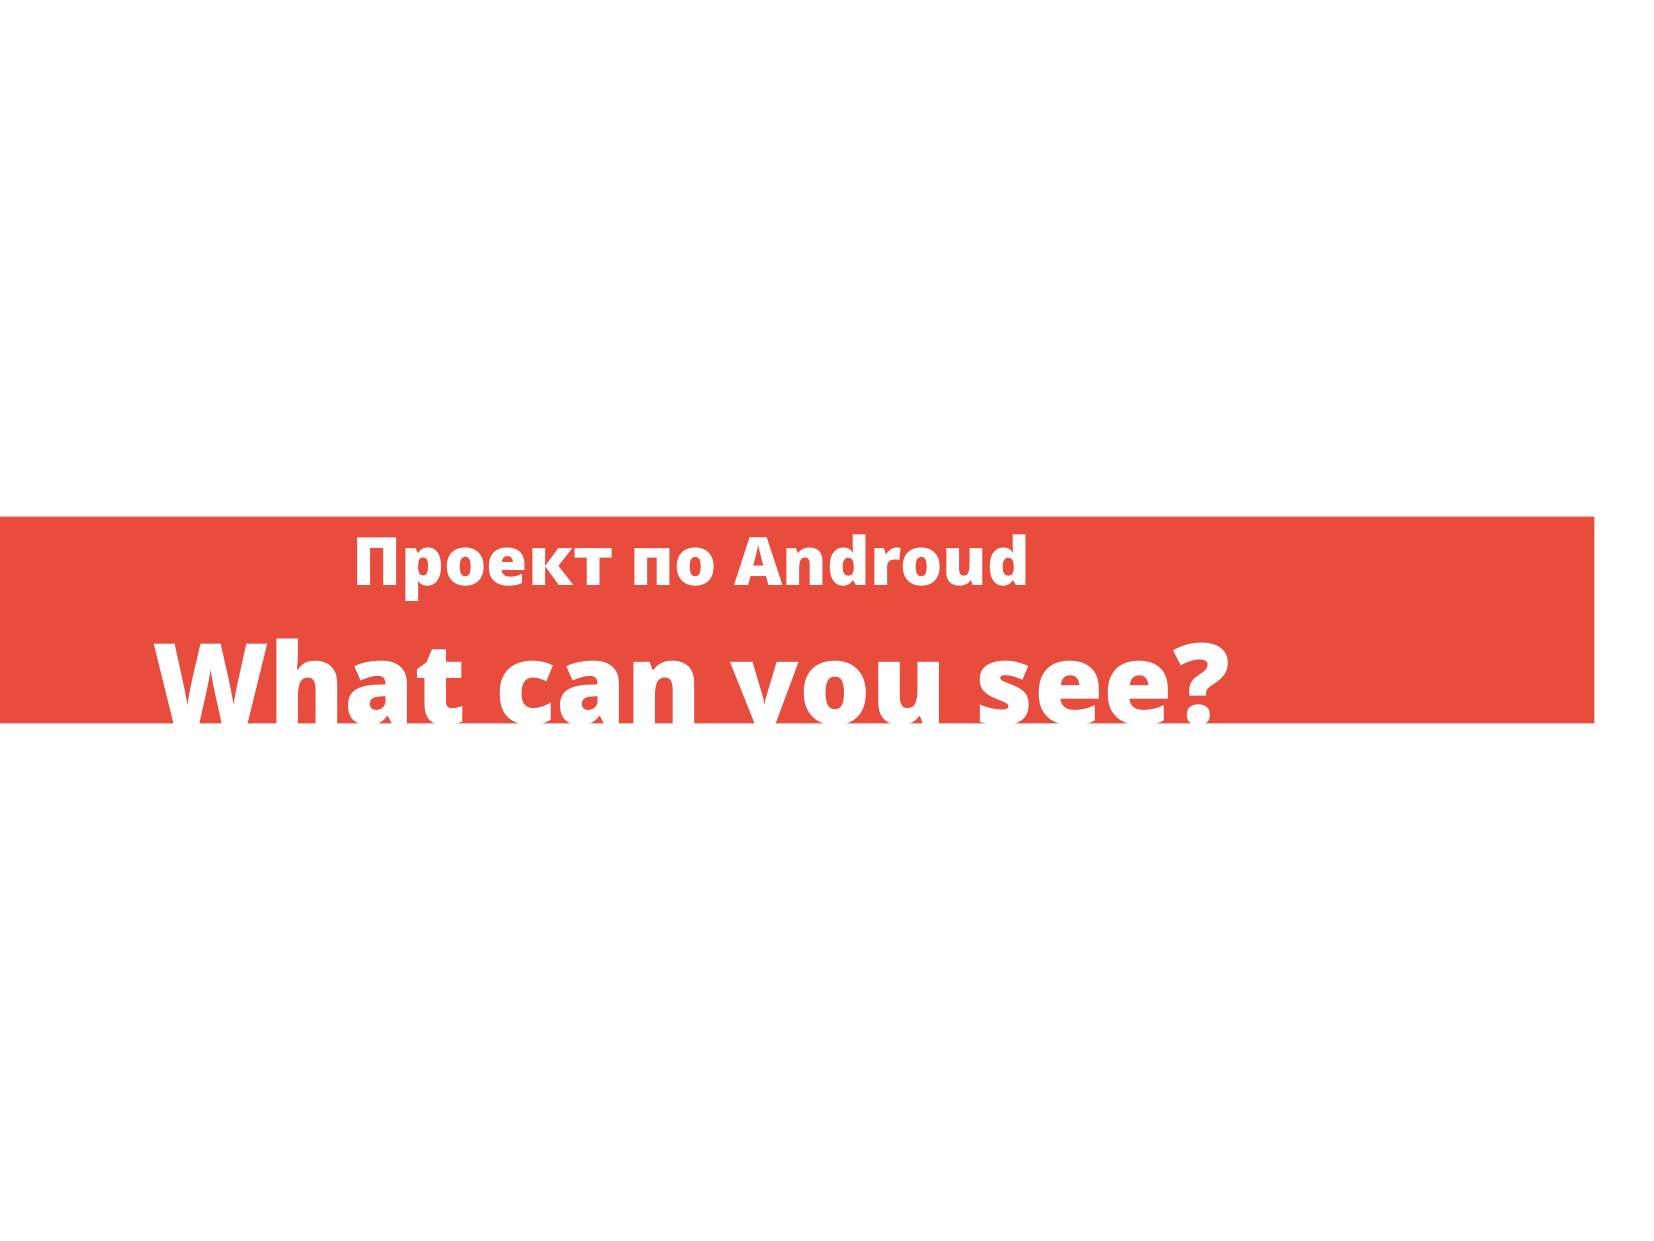

# Проект по Androud What can you see?